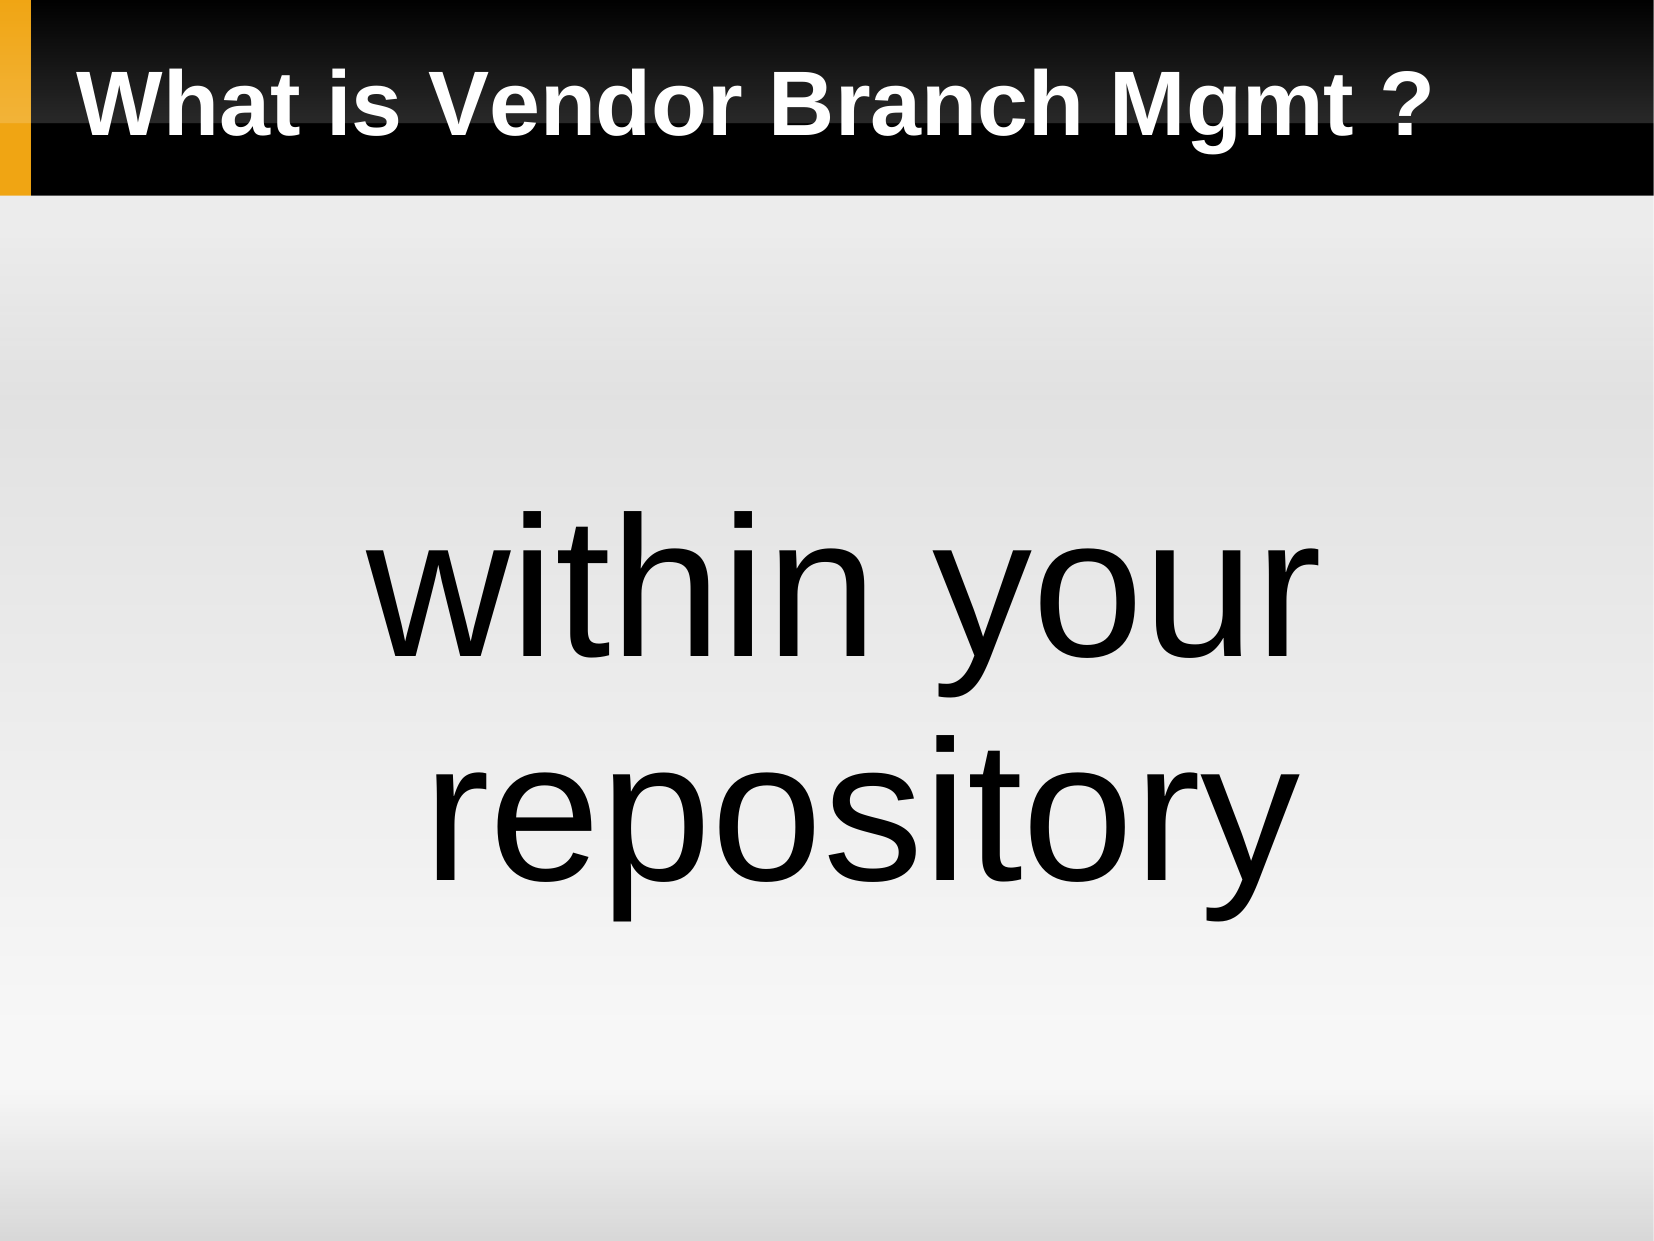

# What is Vendor Branch Mgmt ?
within your repository